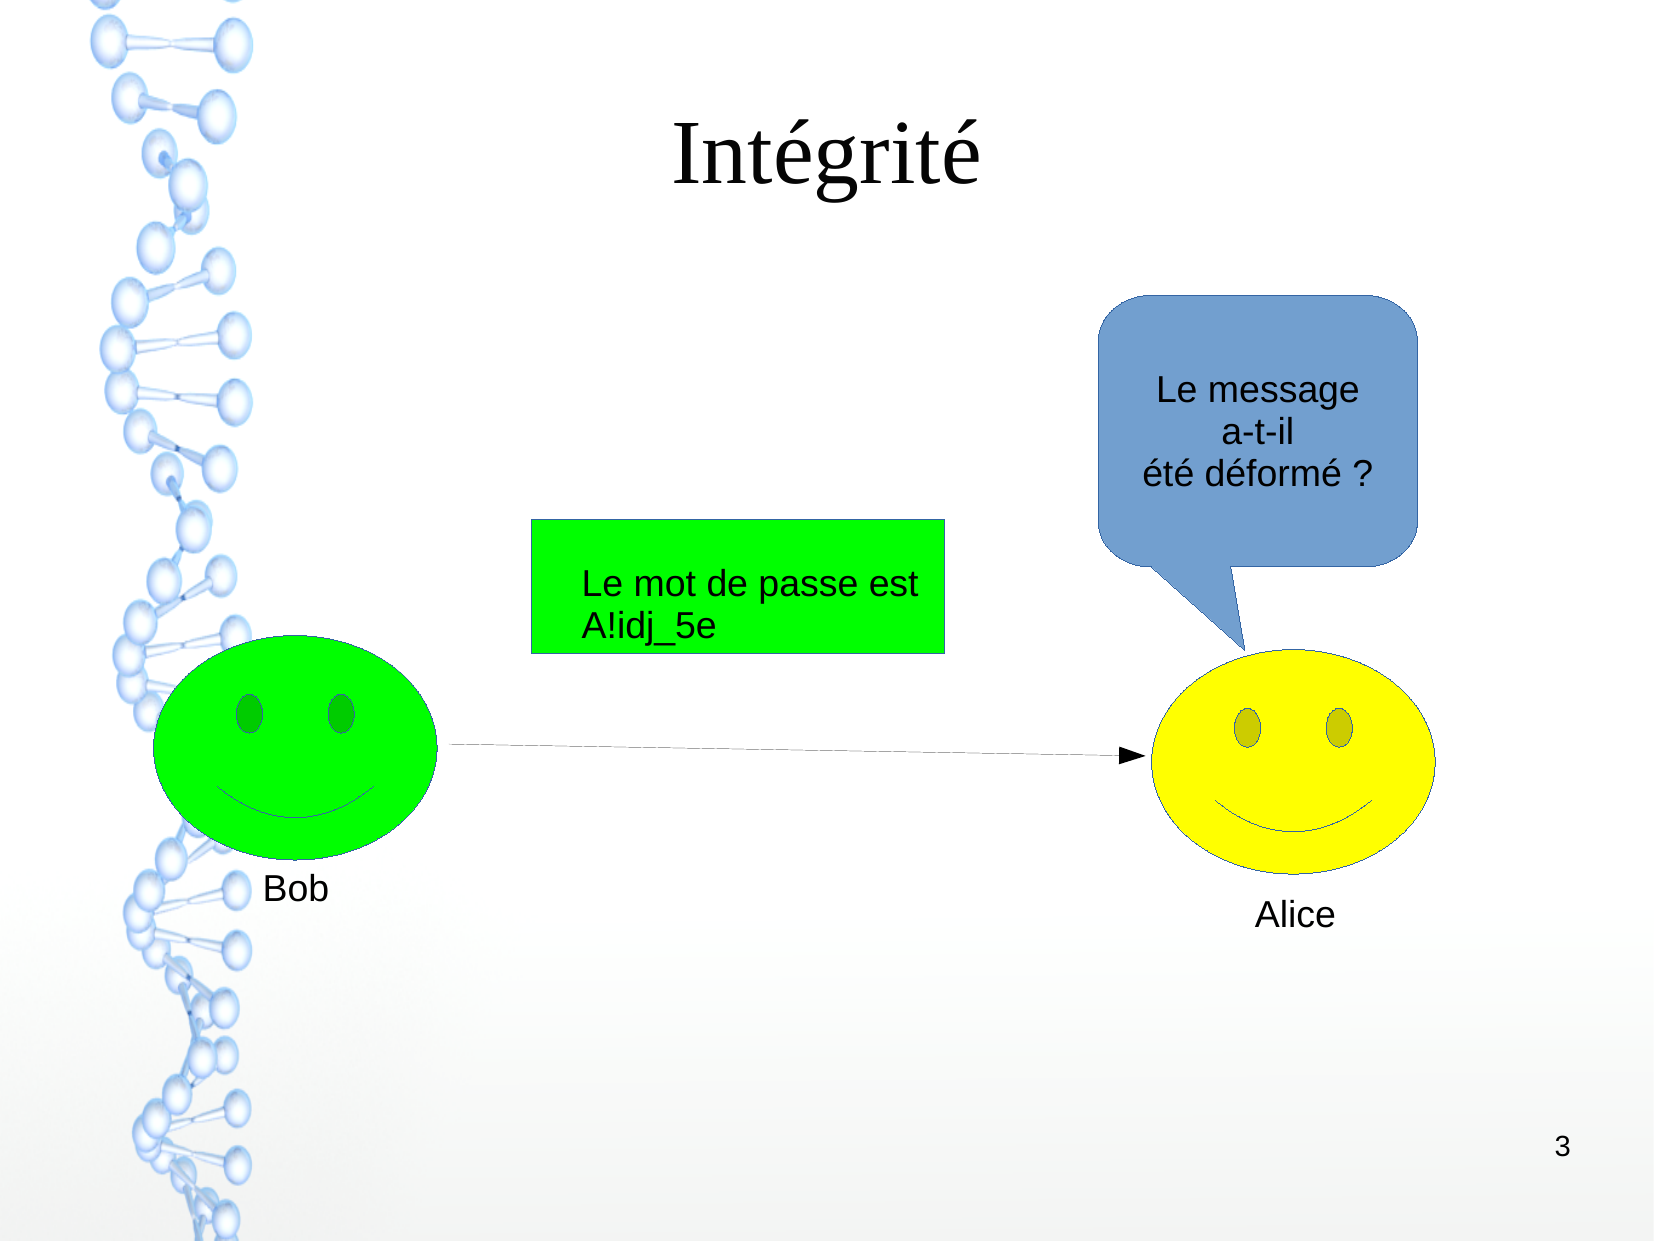

# Intégrité
Le message
a-t-il
été déformé ?
Le mot de passe est
A!idj_5e
Bob
Alice
3